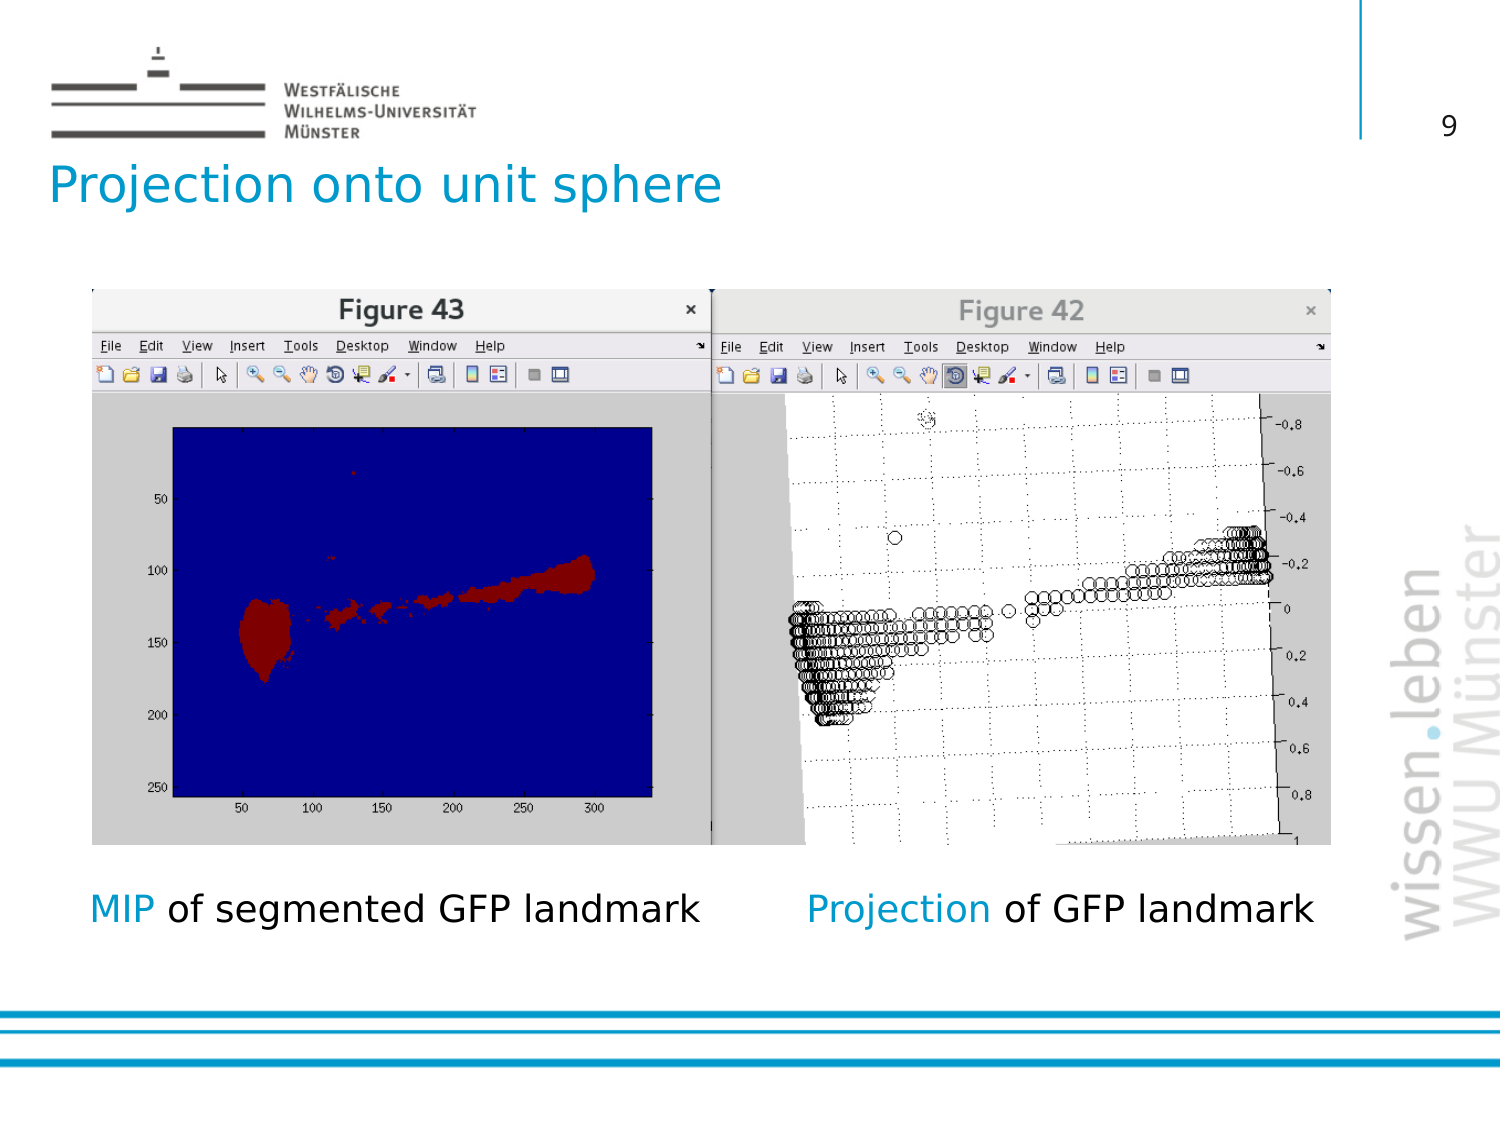

Projection onto unit sphere
#
 MIP of segmented GFP landmark
	Projection of GFP landmark